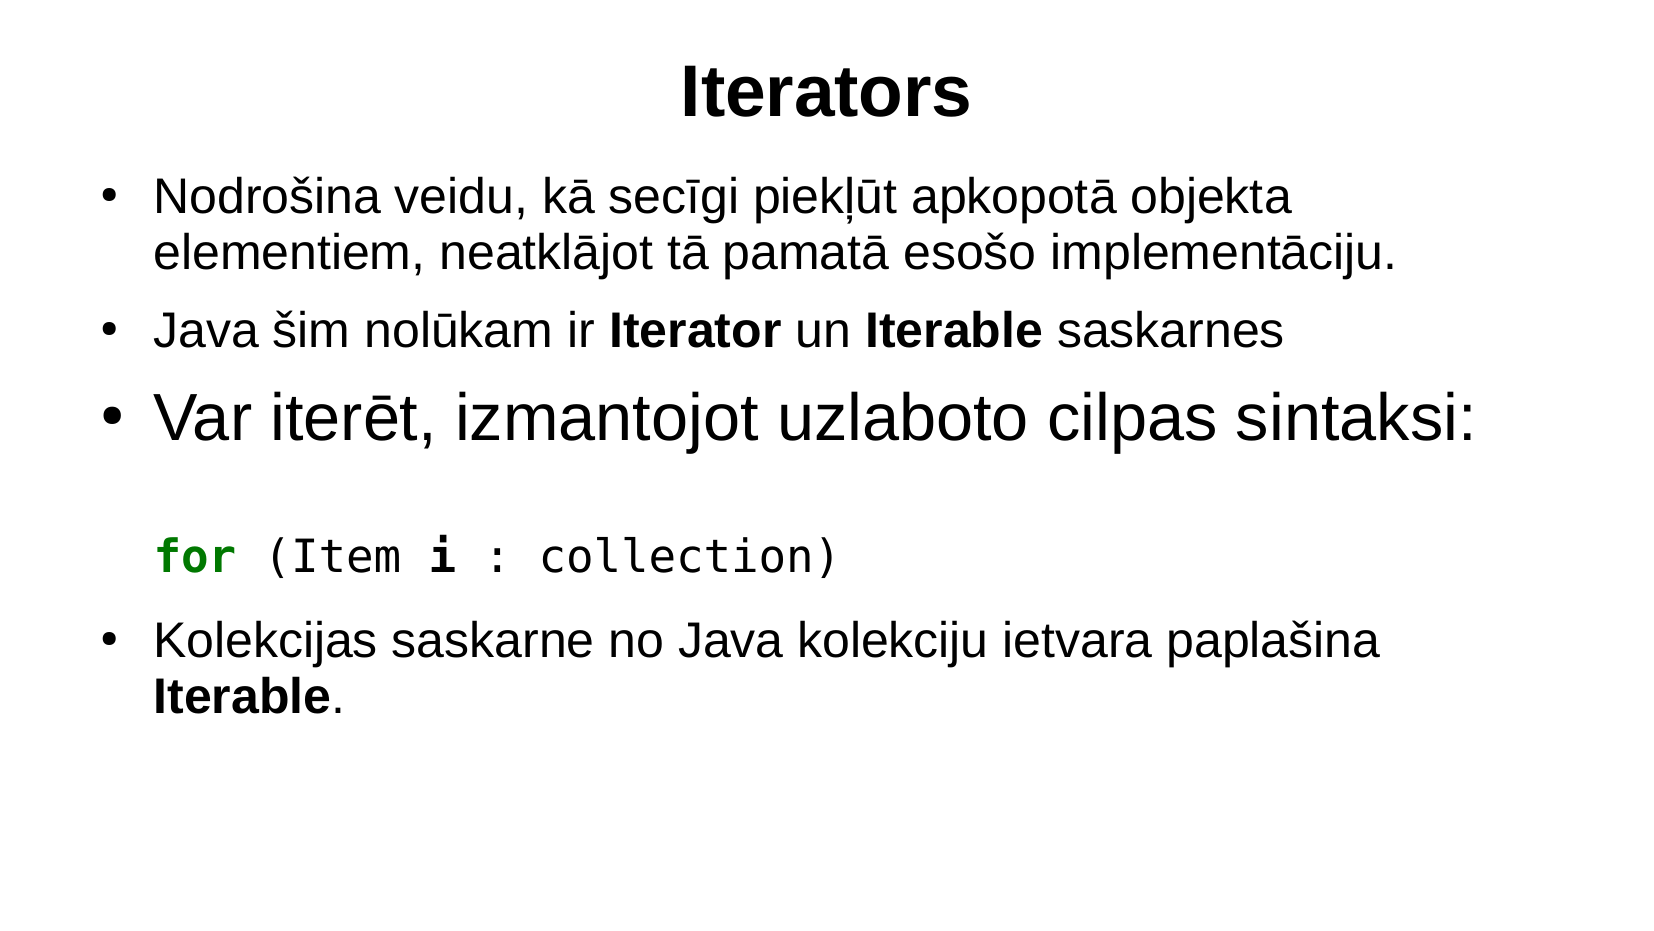

# Iterators
Nodrošina veidu, kā secīgi piekļūt apkopotā objekta elementiem, neatklājot tā pamatā esošo implementāciju.
Java šim nolūkam ir Iterator un Iterable saskarnes
Var iterēt, izmantojot uzlaboto cilpas sintaksi:
for (Item i : collection)
Kolekcijas saskarne no Java kolekciju ietvara paplašina Iterable.